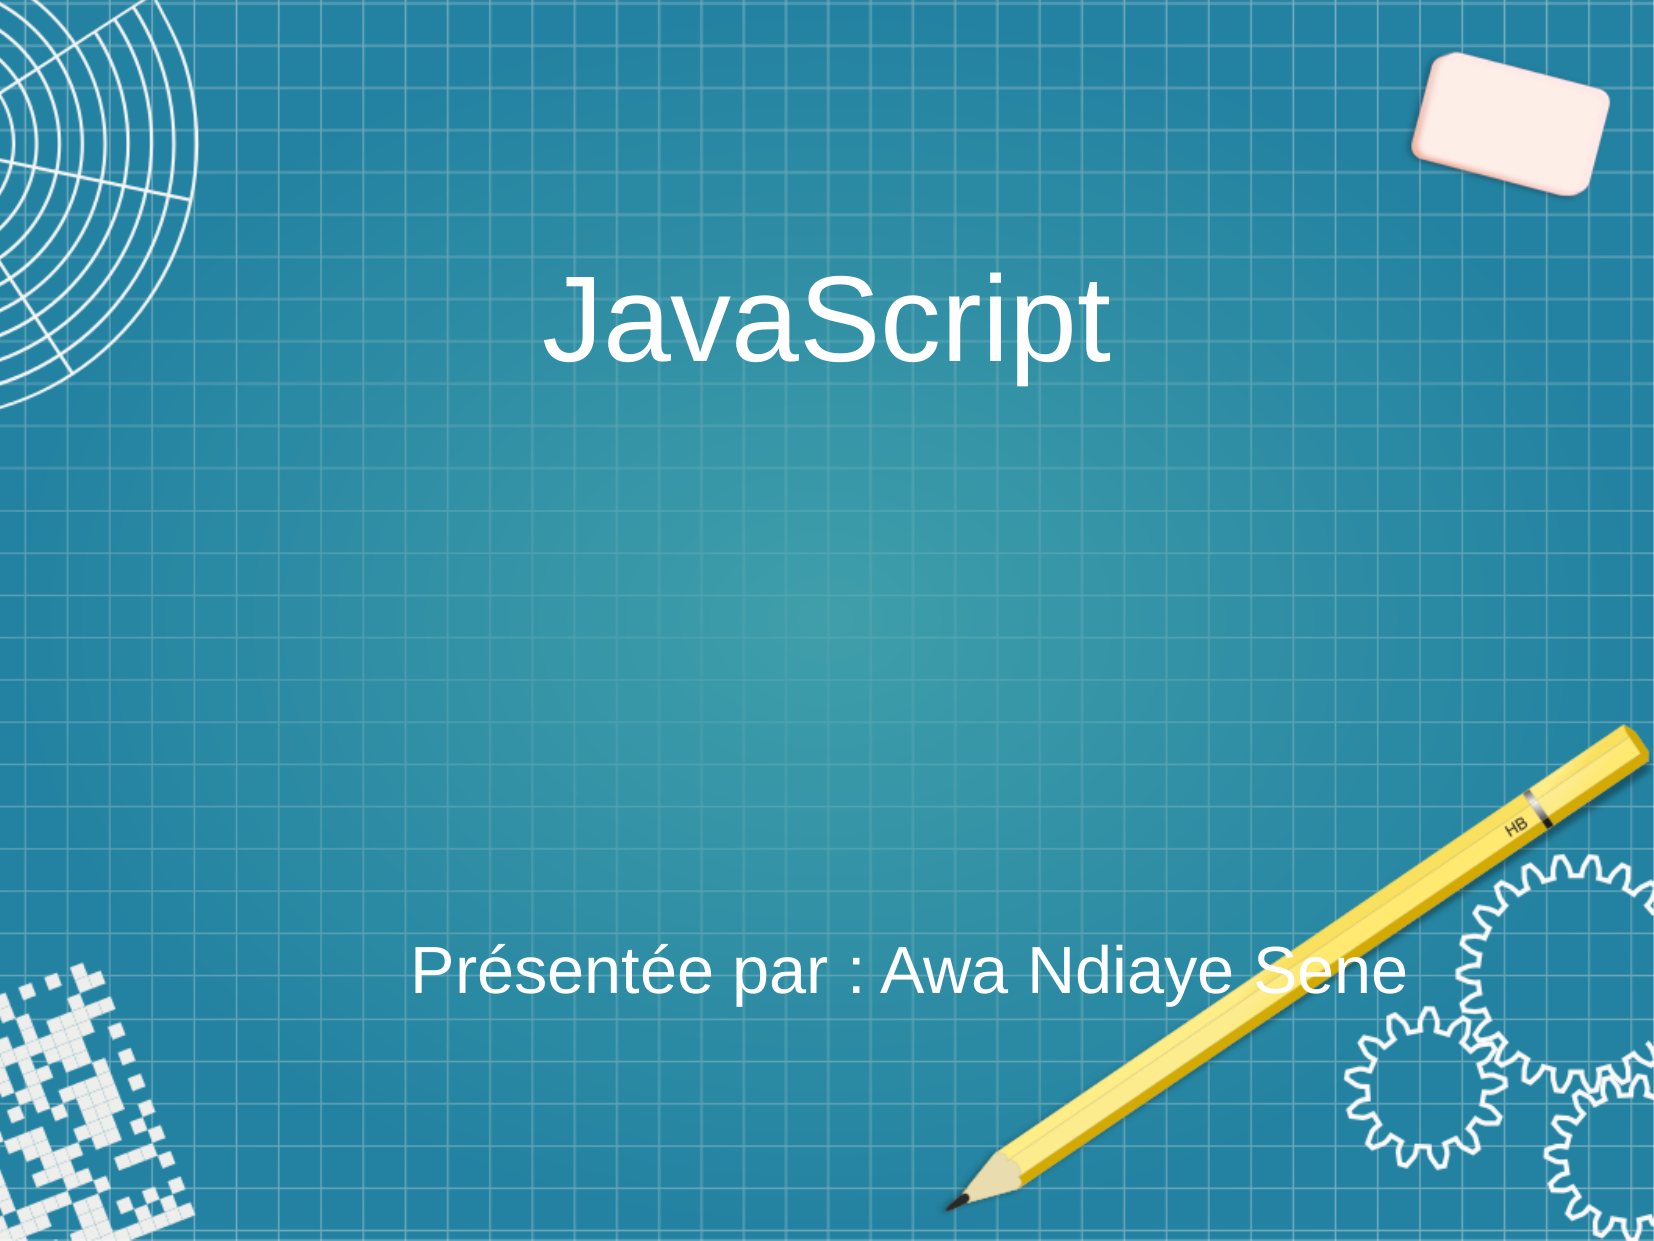

# JavaScript
 Présentée par : Awa Ndiaye Sene